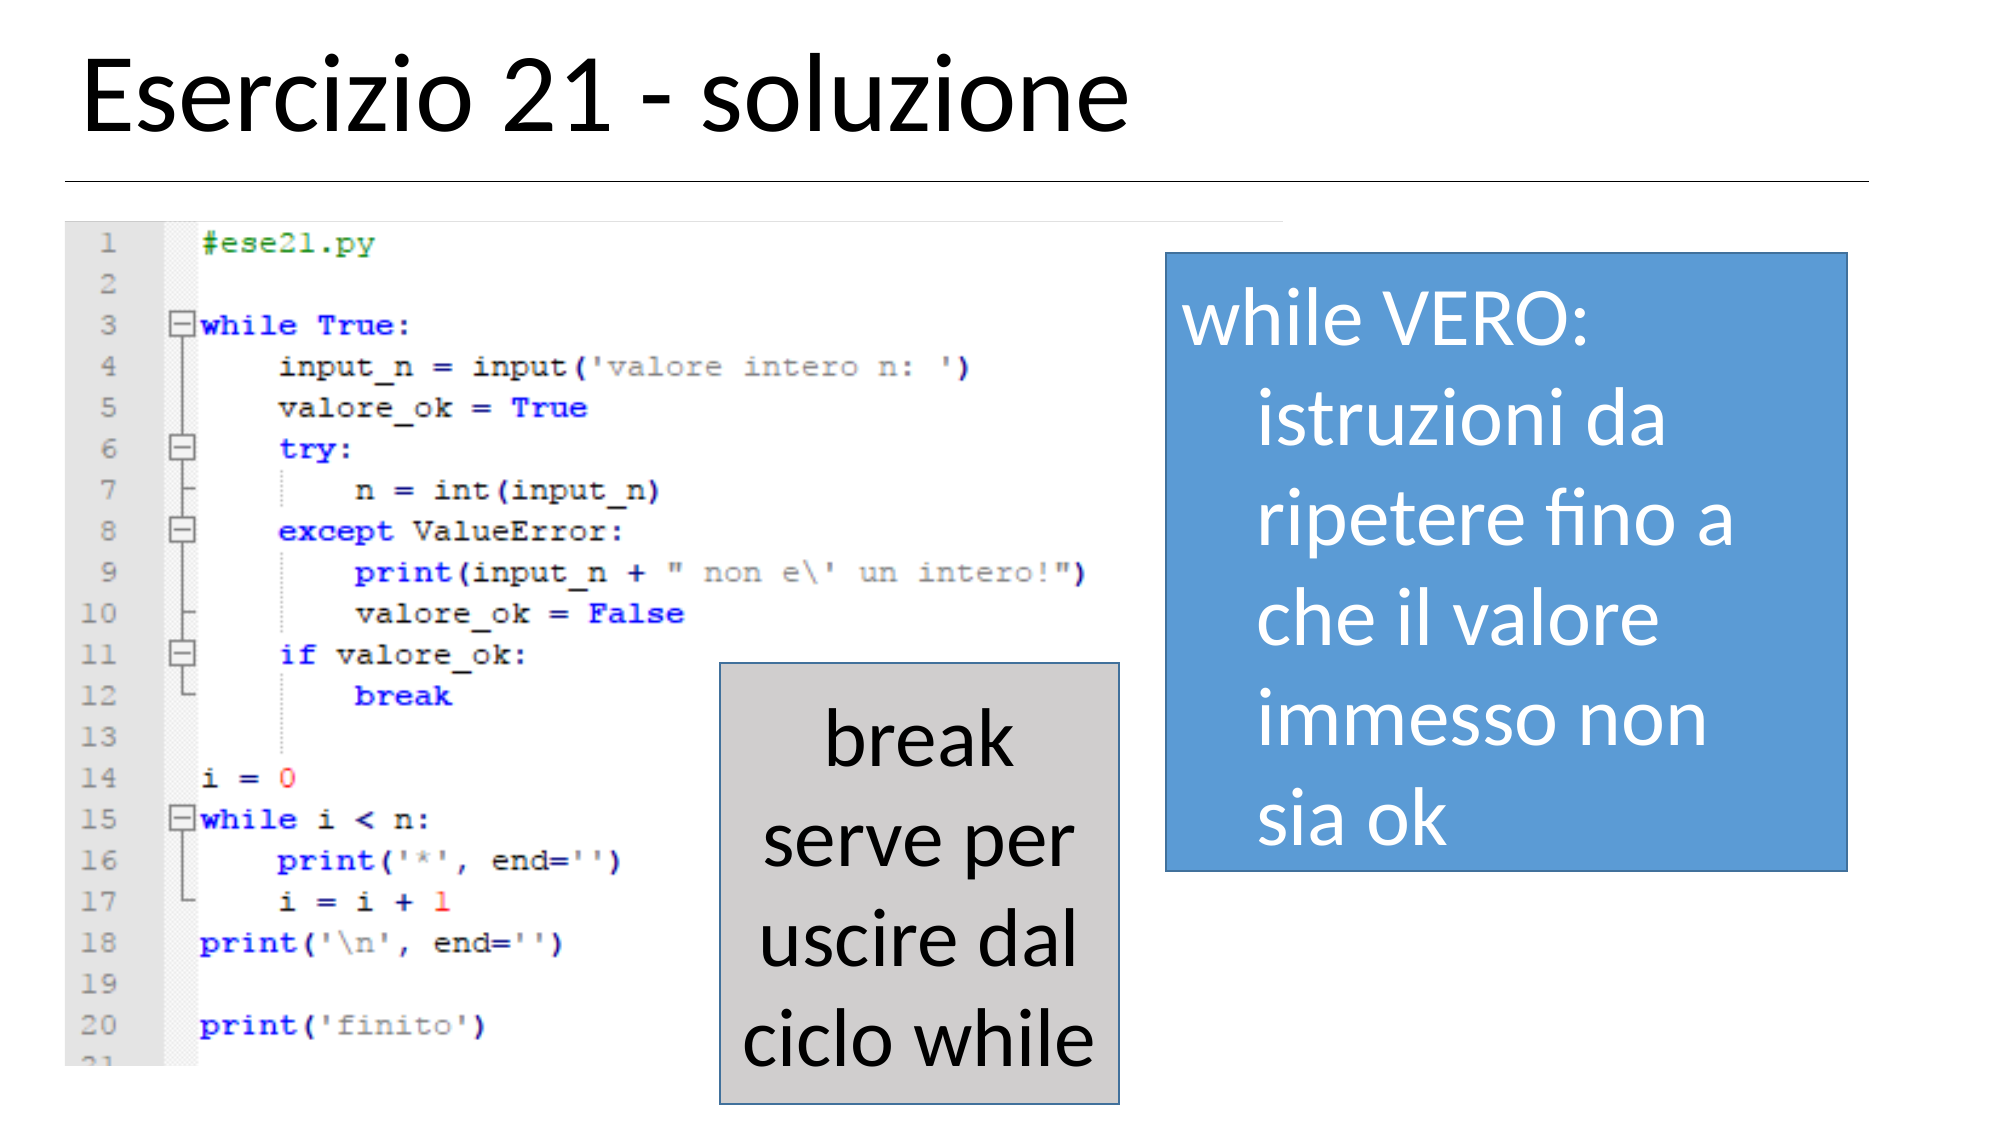

Esercizio 21 - soluzione
while VERO:
 istruzioni da
 ripetere fino a
 che il valore
 immesso non
 sia ok
break serve per uscire dal ciclo while